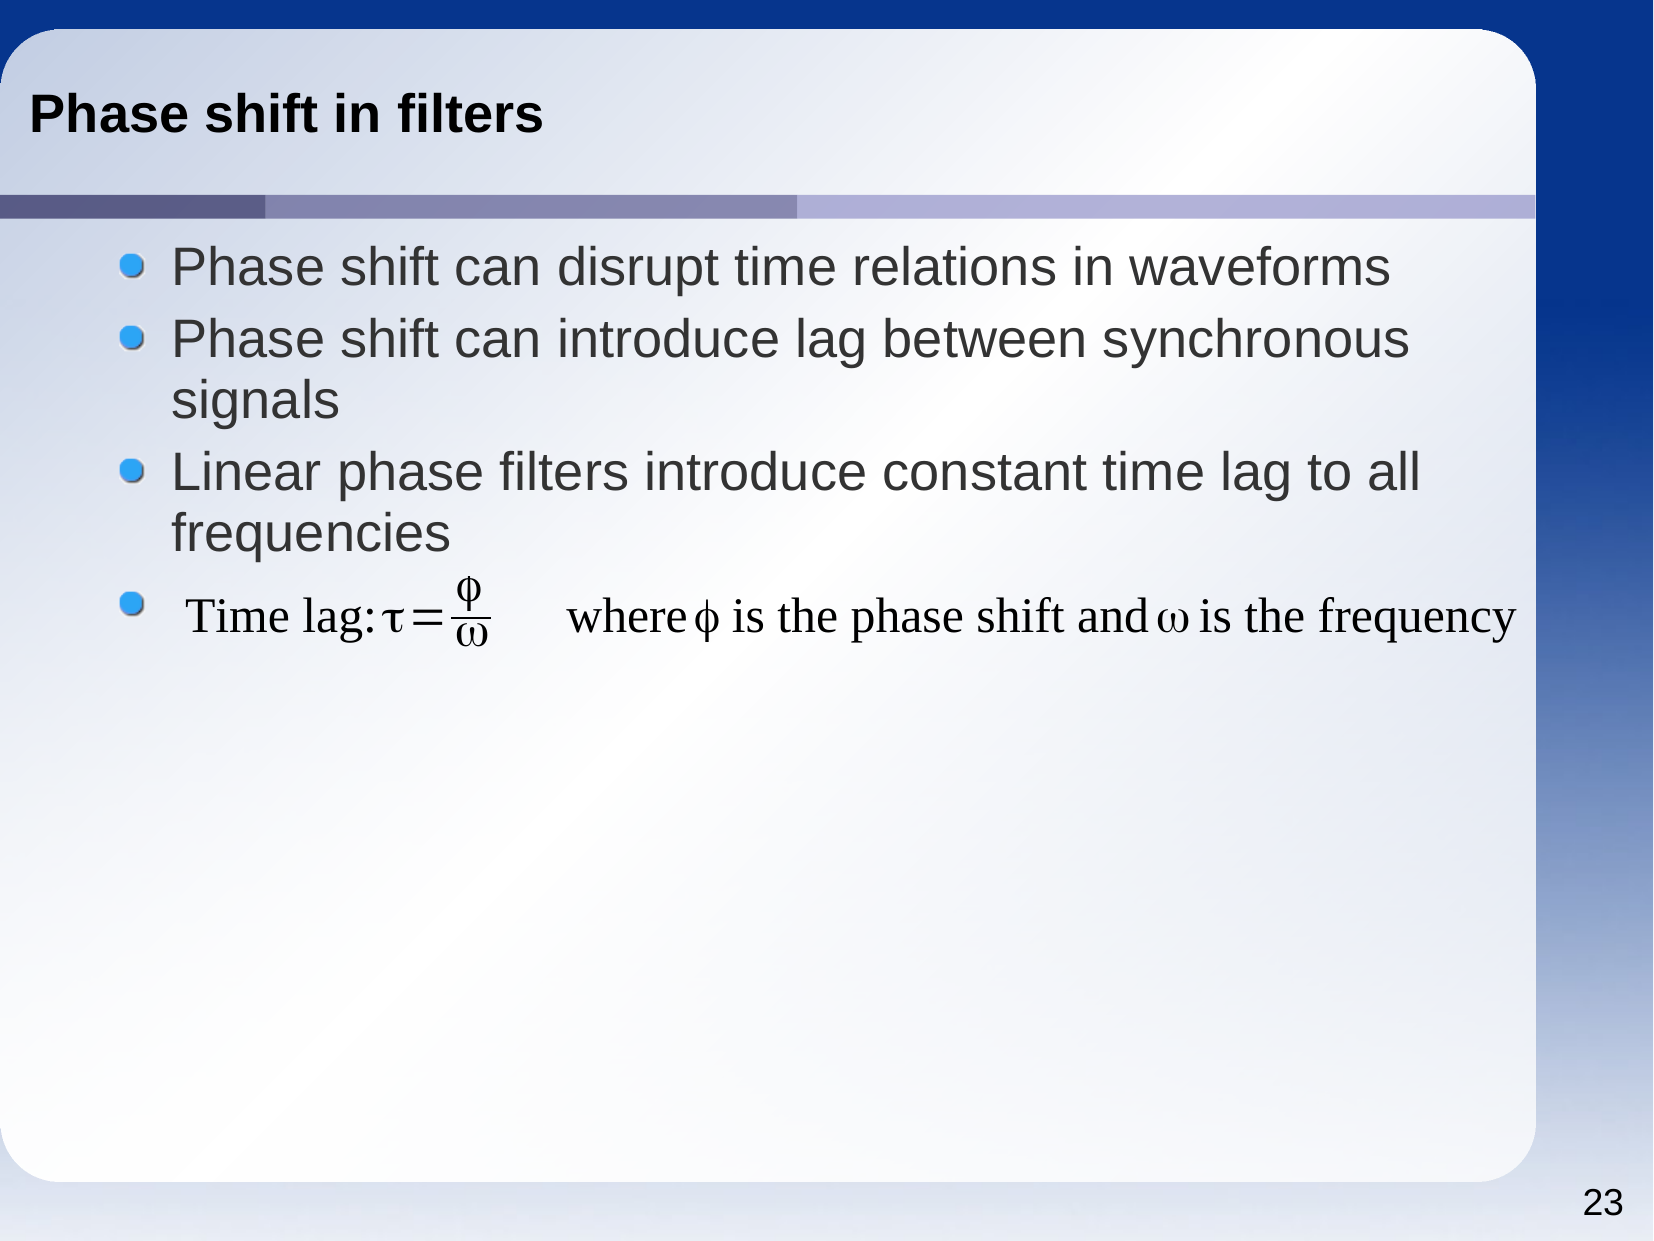

# Phase shift in filters
Phase shift can disrupt time relations in waveforms
Phase shift can introduce lag between synchronous signals
Linear phase filters introduce constant time lag to all frequencies
23